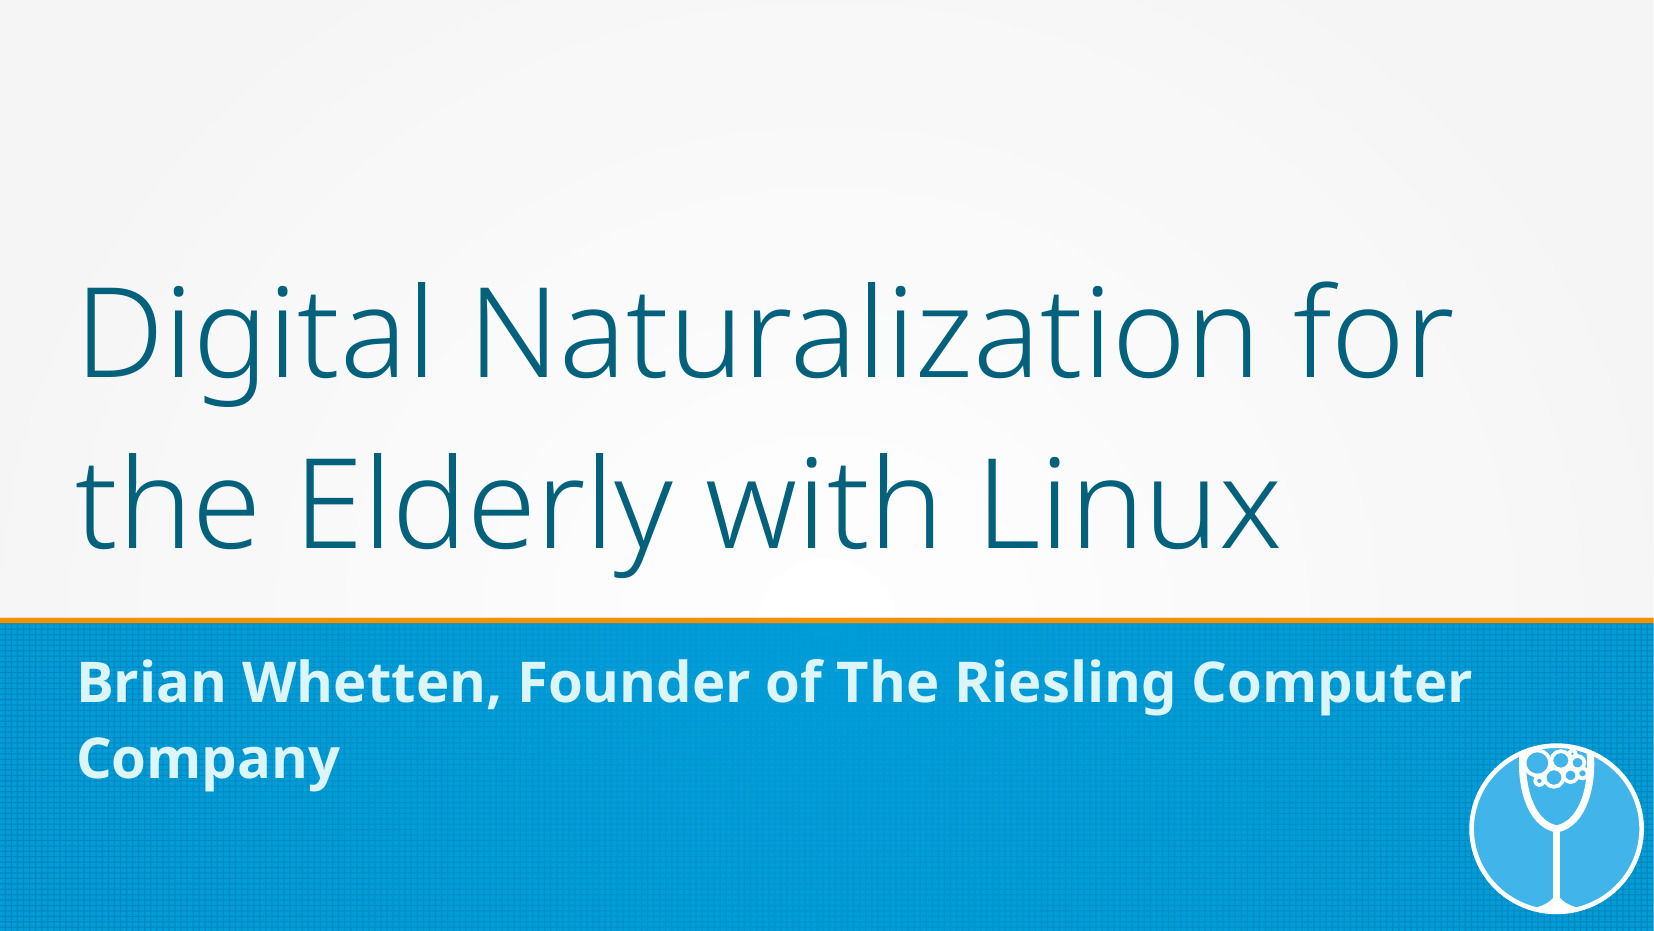

# Digital Naturalization for the Elderly with Linux
Brian Whetten, Founder of The Riesling Computer Company